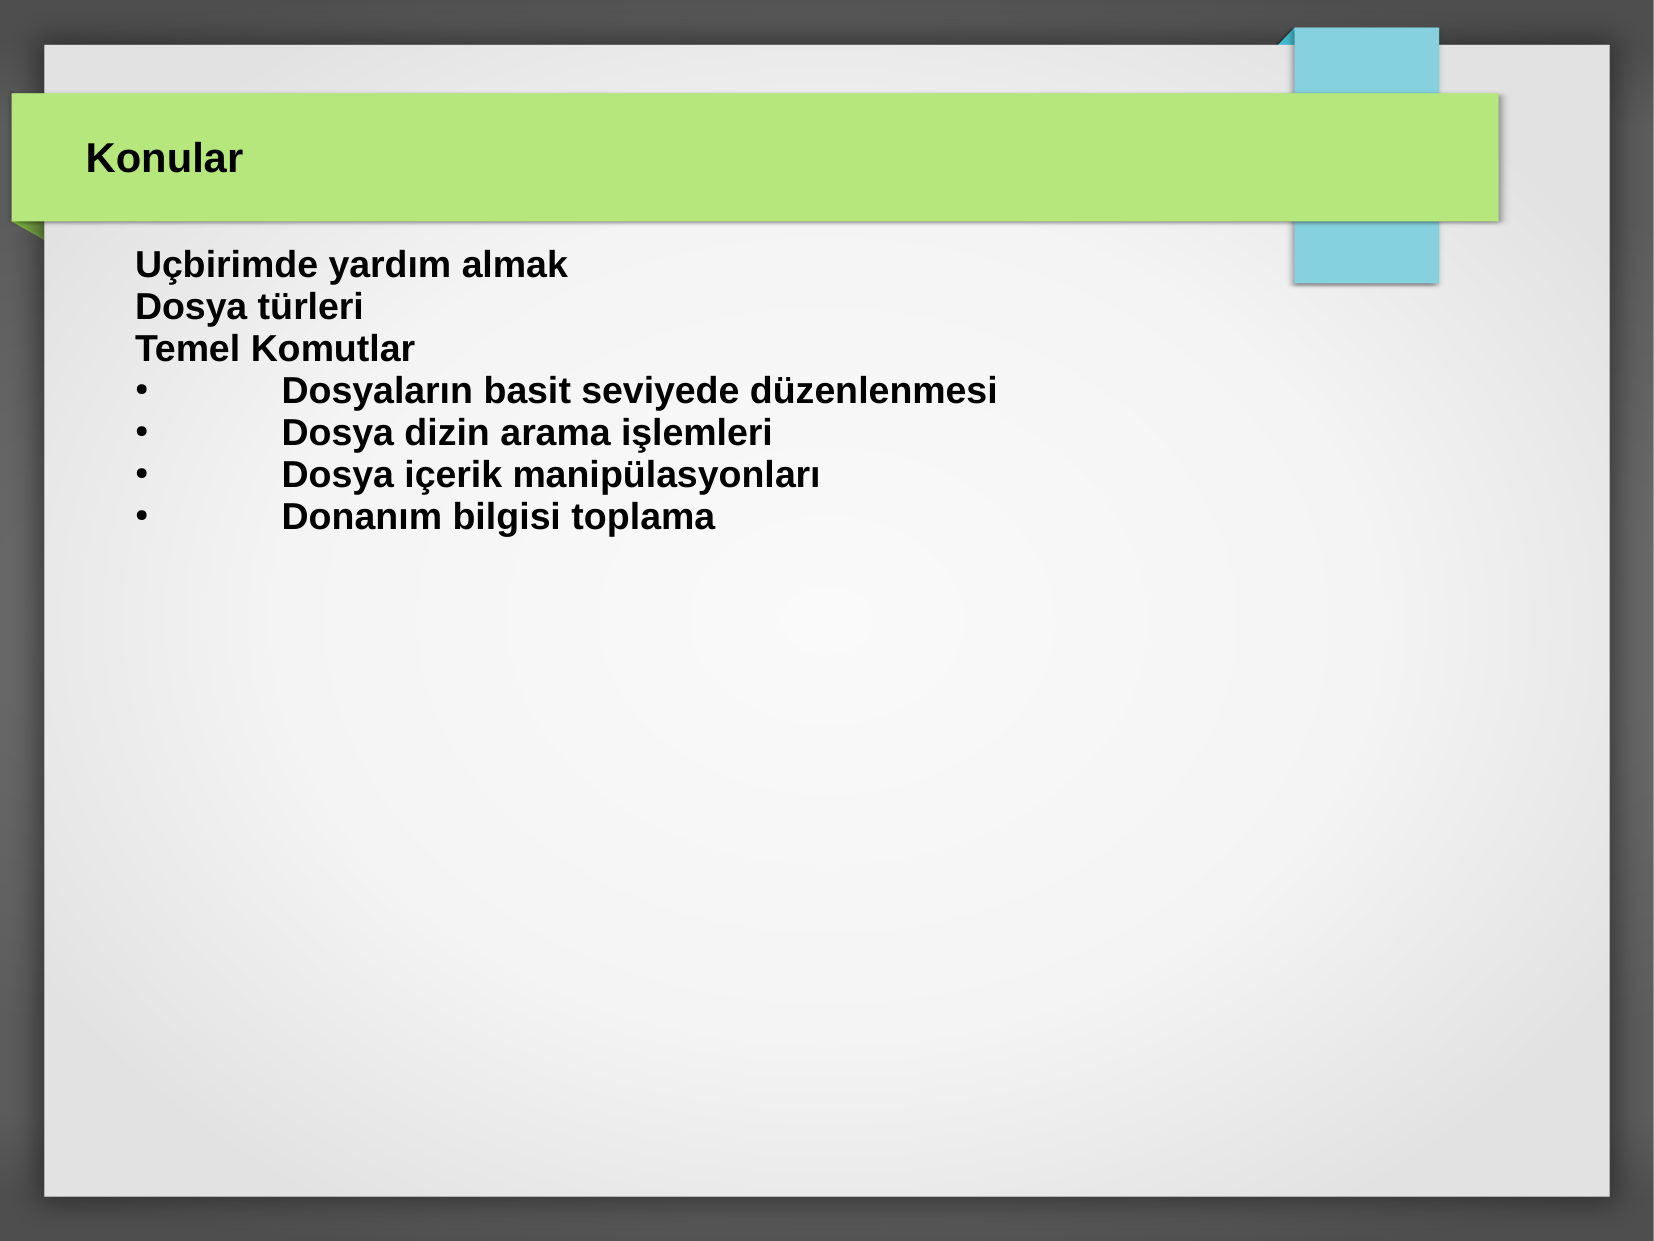

Konular
Uçbirimde yardım almak
Dosya türleri
Temel Komutlar
	Dosyaların basit seviyede düzenlenmesi
	Dosya dizin arama işlemleri
	Dosya içerik manipülasyonları
	Donanım bilgisi toplama